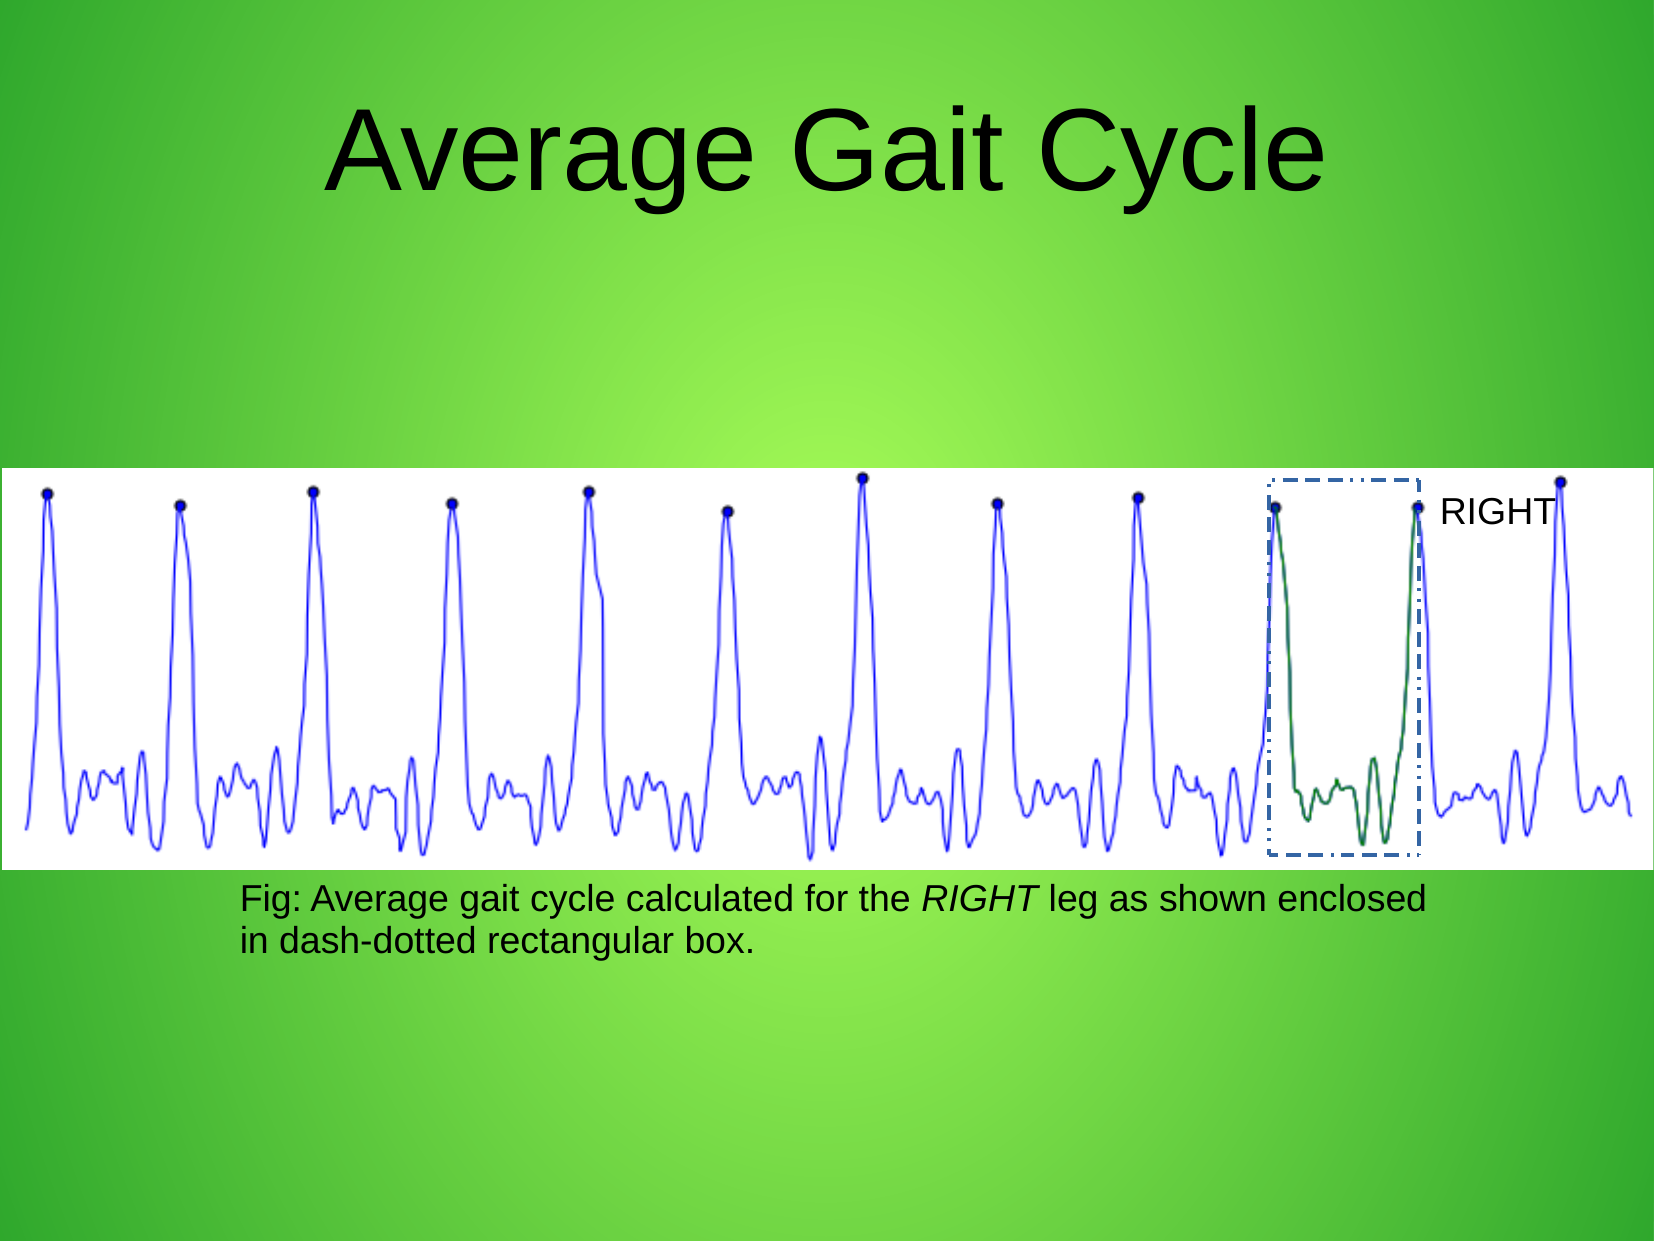

# Average Gait Cycle
RIGHT
Fig: Average gait cycle calculated for the RIGHT leg as shown enclosed
in dash-dotted rectangular box.